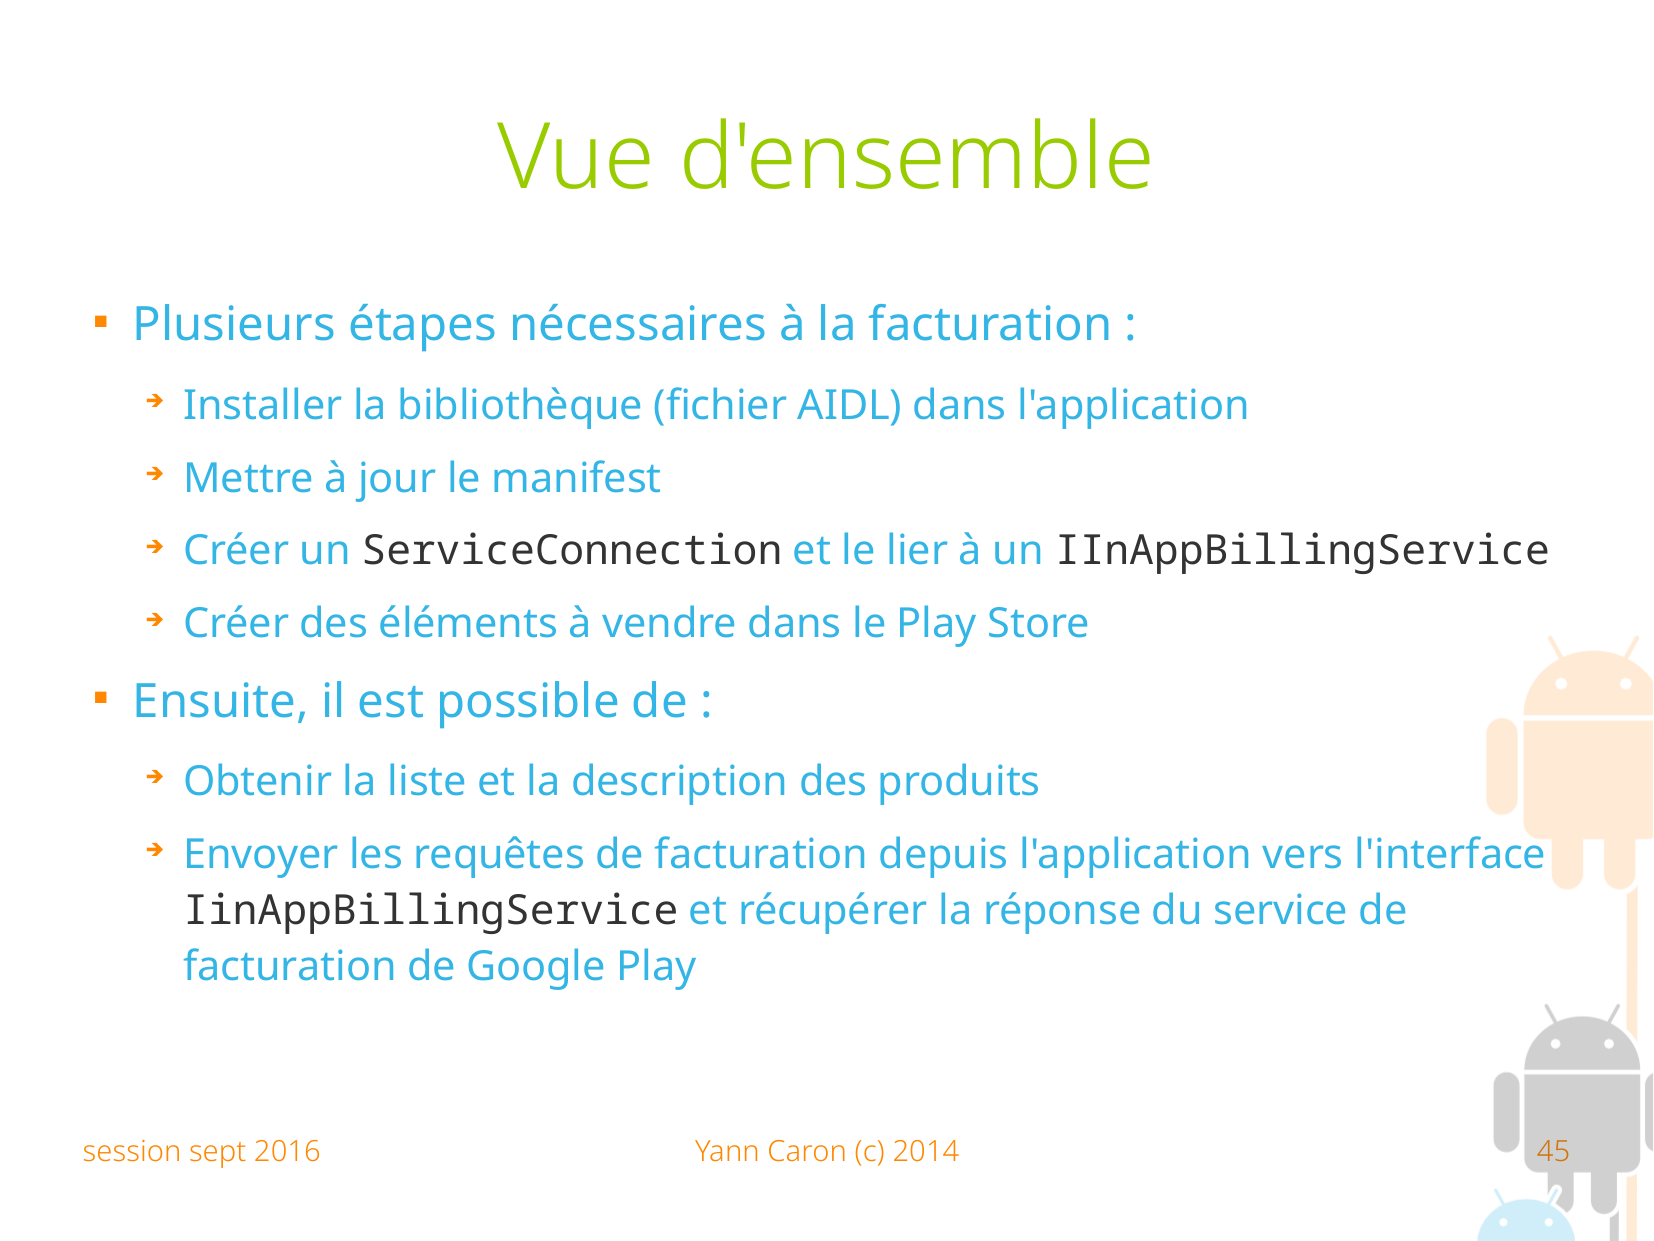

# Vue d'ensemble
Plusieurs étapes nécessaires à la facturation :
Installer la bibliothèque (fichier AIDL) dans l'application
Mettre à jour le manifest
Créer un ServiceConnection et le lier à un IInAppBillingService
Créer des éléments à vendre dans le Play Store
Ensuite, il est possible de :
Obtenir la liste et la description des produits
Envoyer les requêtes de facturation depuis l'application vers l'interface IinAppBillingService et récupérer la réponse du service de facturation de Google Play
session sept 2016
Yann Caron (c) 2014
45